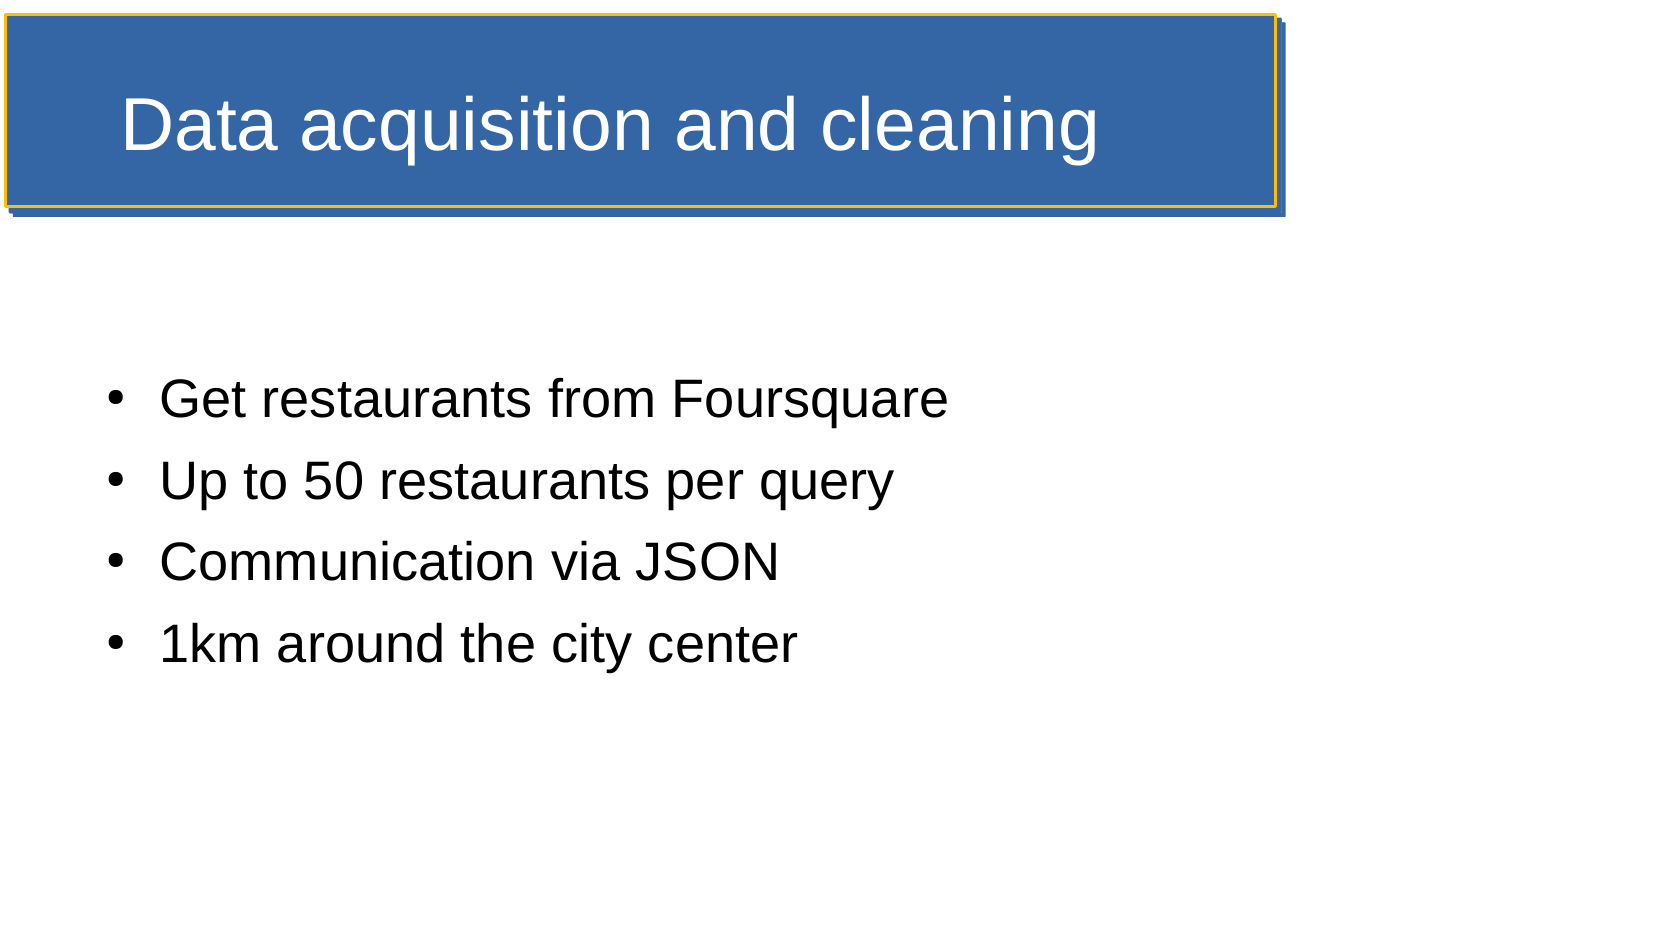

# Data acquisition and cleaning
Get restaurants from Foursquare
Up to 50 restaurants per query
Communication via JSON
1km around the city center